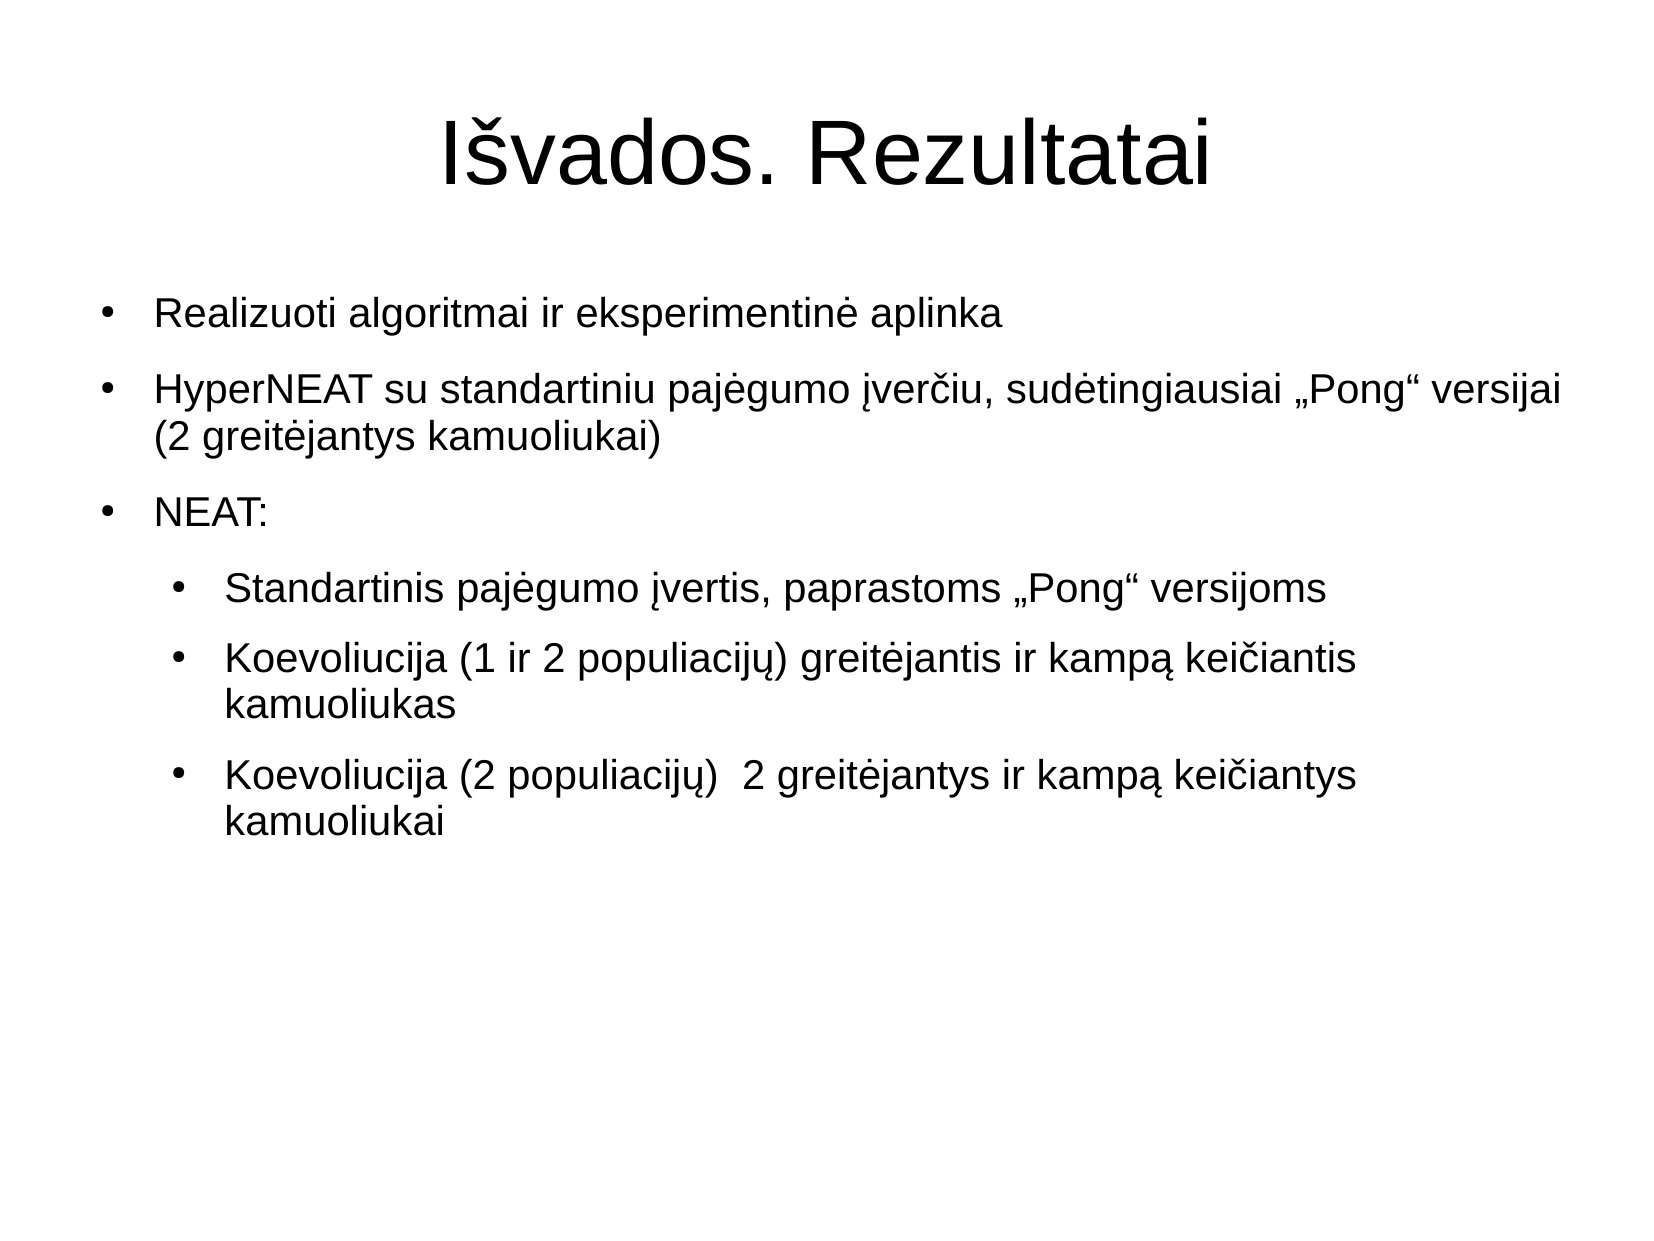

# Išvados. Rezultatai
Realizuoti algoritmai ir eksperimentinė aplinka
HyperNEAT su standartiniu pajėgumo įverčiu, sudėtingiausiai „Pong“ versijai (2 greitėjantys kamuoliukai)
NEAT:
Standartinis pajėgumo įvertis, paprastoms „Pong“ versijoms
Koevoliucija (1 ir 2 populiacijų) greitėjantis ir kampą keičiantis kamuoliukas
Koevoliucija (2 populiacijų) 2 greitėjantys ir kampą keičiantys kamuoliukai